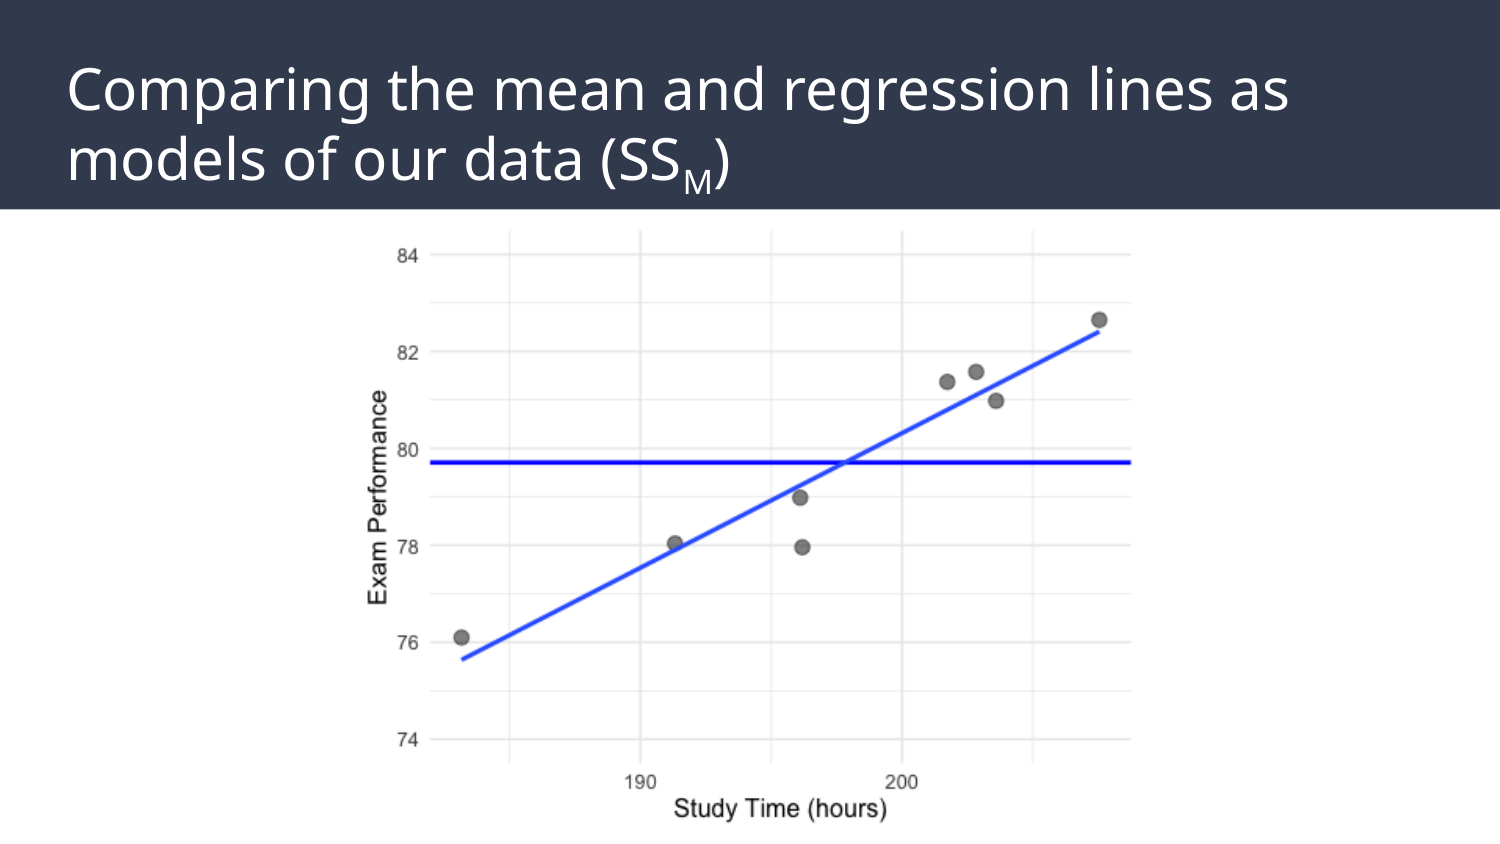

# Comparing the mean and regression lines as models of our data (SSM)